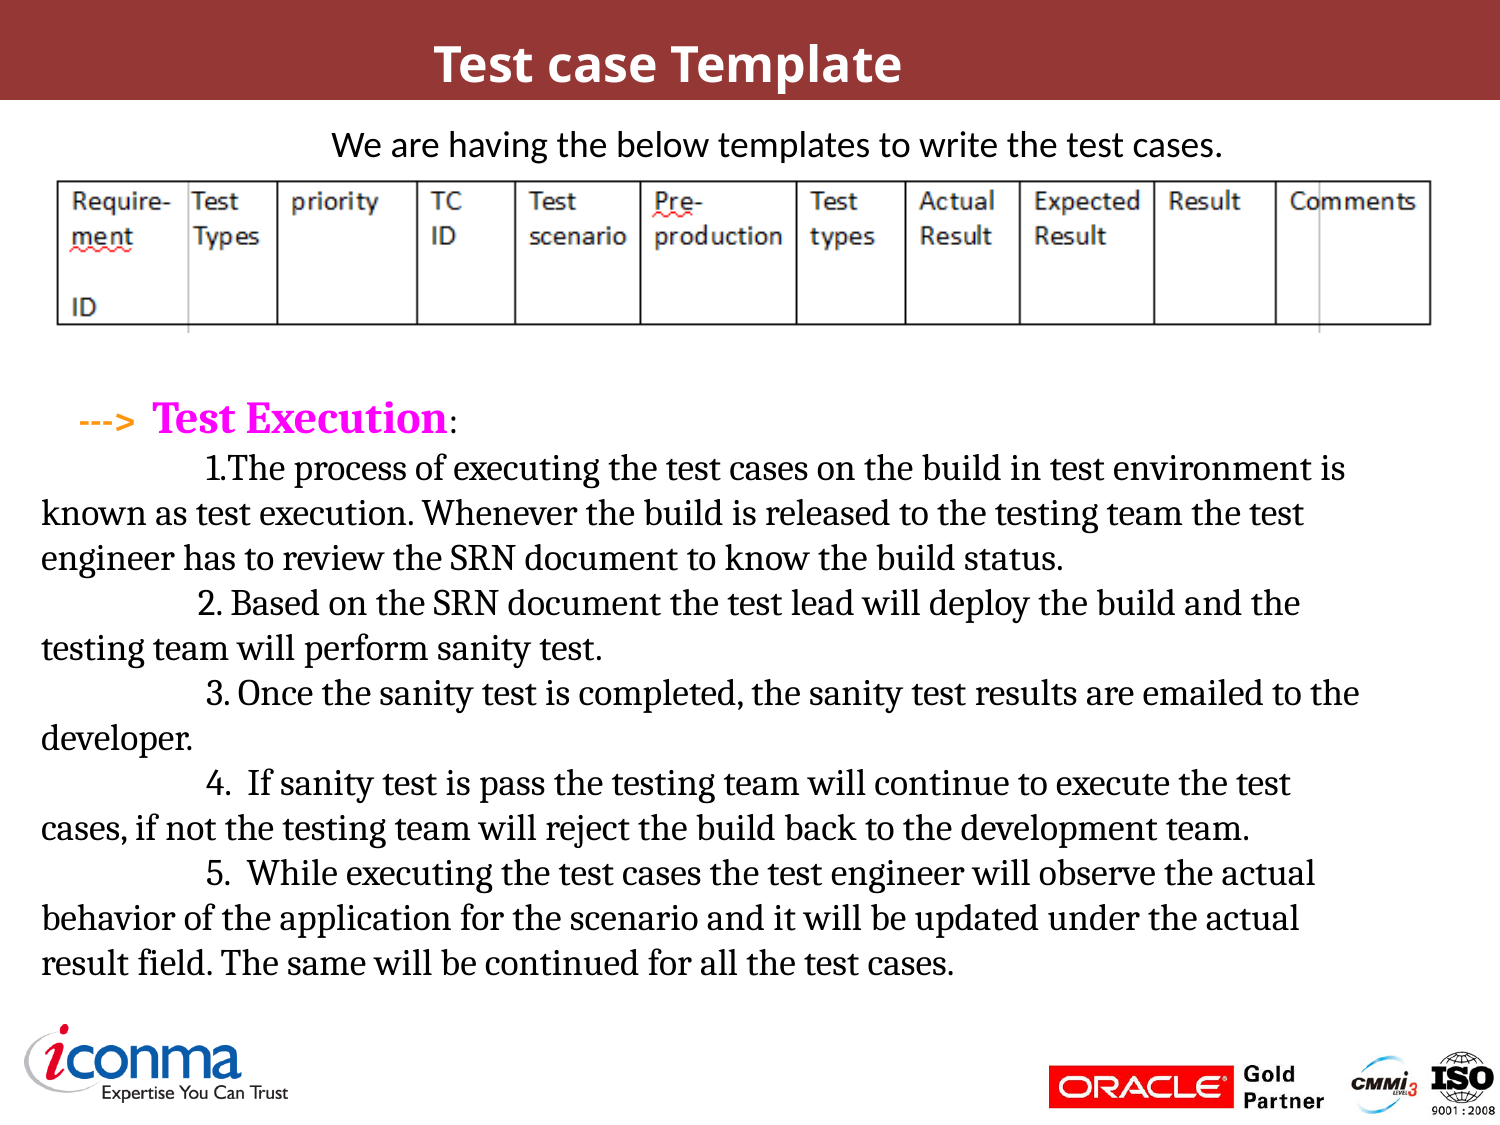

Test case Template
														We are having the below templates to write the test cases.
---> Test Execution:
 1.The process of executing the test cases on the build in test environment is known as test execution. Whenever the build is released to the testing team the test engineer has to review the SRN document to know the build status.
 2. Based on the SRN document the test lead will deploy the build and the testing team will perform sanity test.
 3. Once the sanity test is completed, the sanity test results are emailed to the developer.
 4. If sanity test is pass the testing team will continue to execute the test cases, if not the testing team will reject the build back to the development team.
 5. While executing the test cases the test engineer will observe the actual behavior of the application for the scenario and it will be updated under the actual result field. The same will be continued for all the test cases.